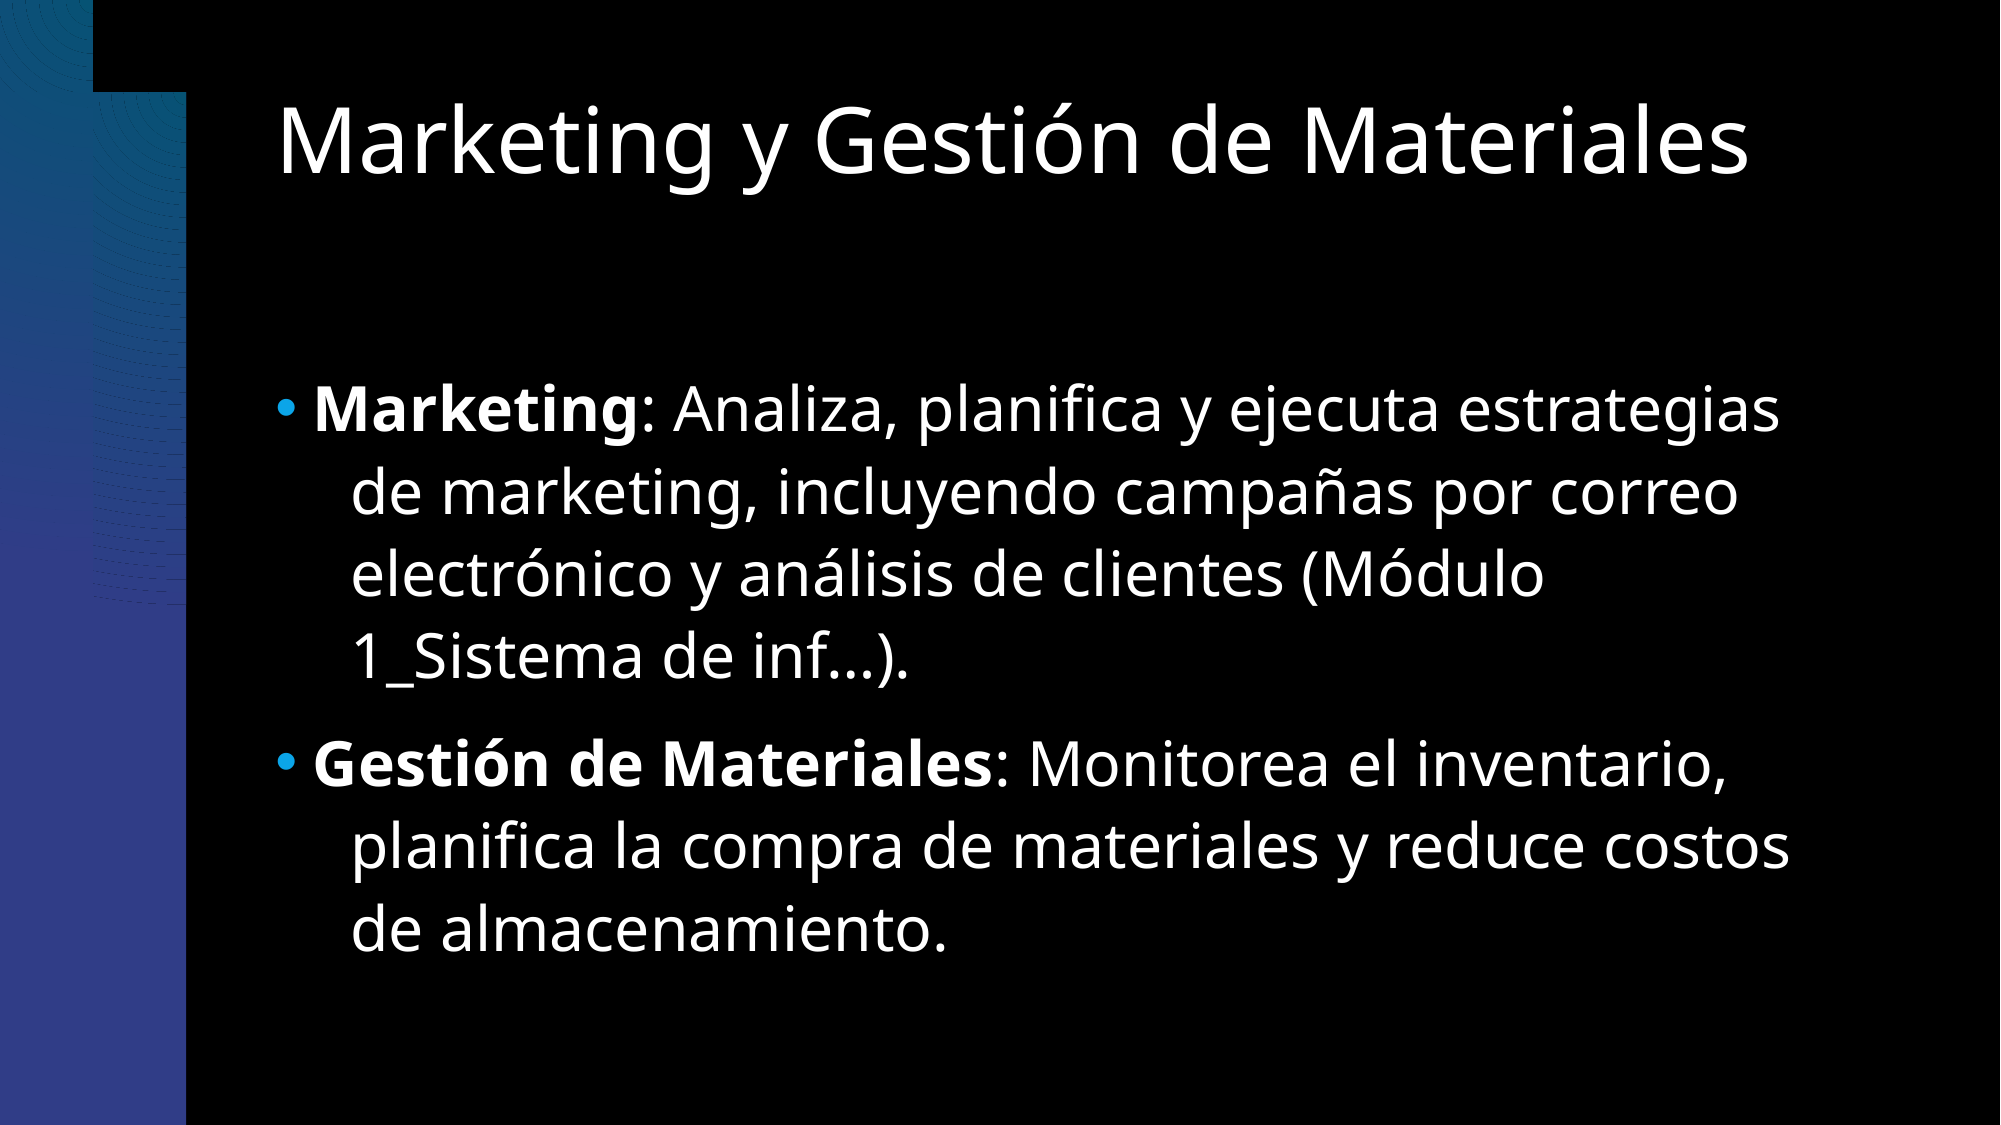

# Marketing y Gestión de Materiales
Marketing: Analiza, planifica y ejecuta estrategias de marketing, incluyendo campañas por correo electrónico y análisis de clientes (Módulo 1_Sistema de inf…).
Gestión de Materiales: Monitorea el inventario, planifica la compra de materiales y reduce costos de almacenamiento.